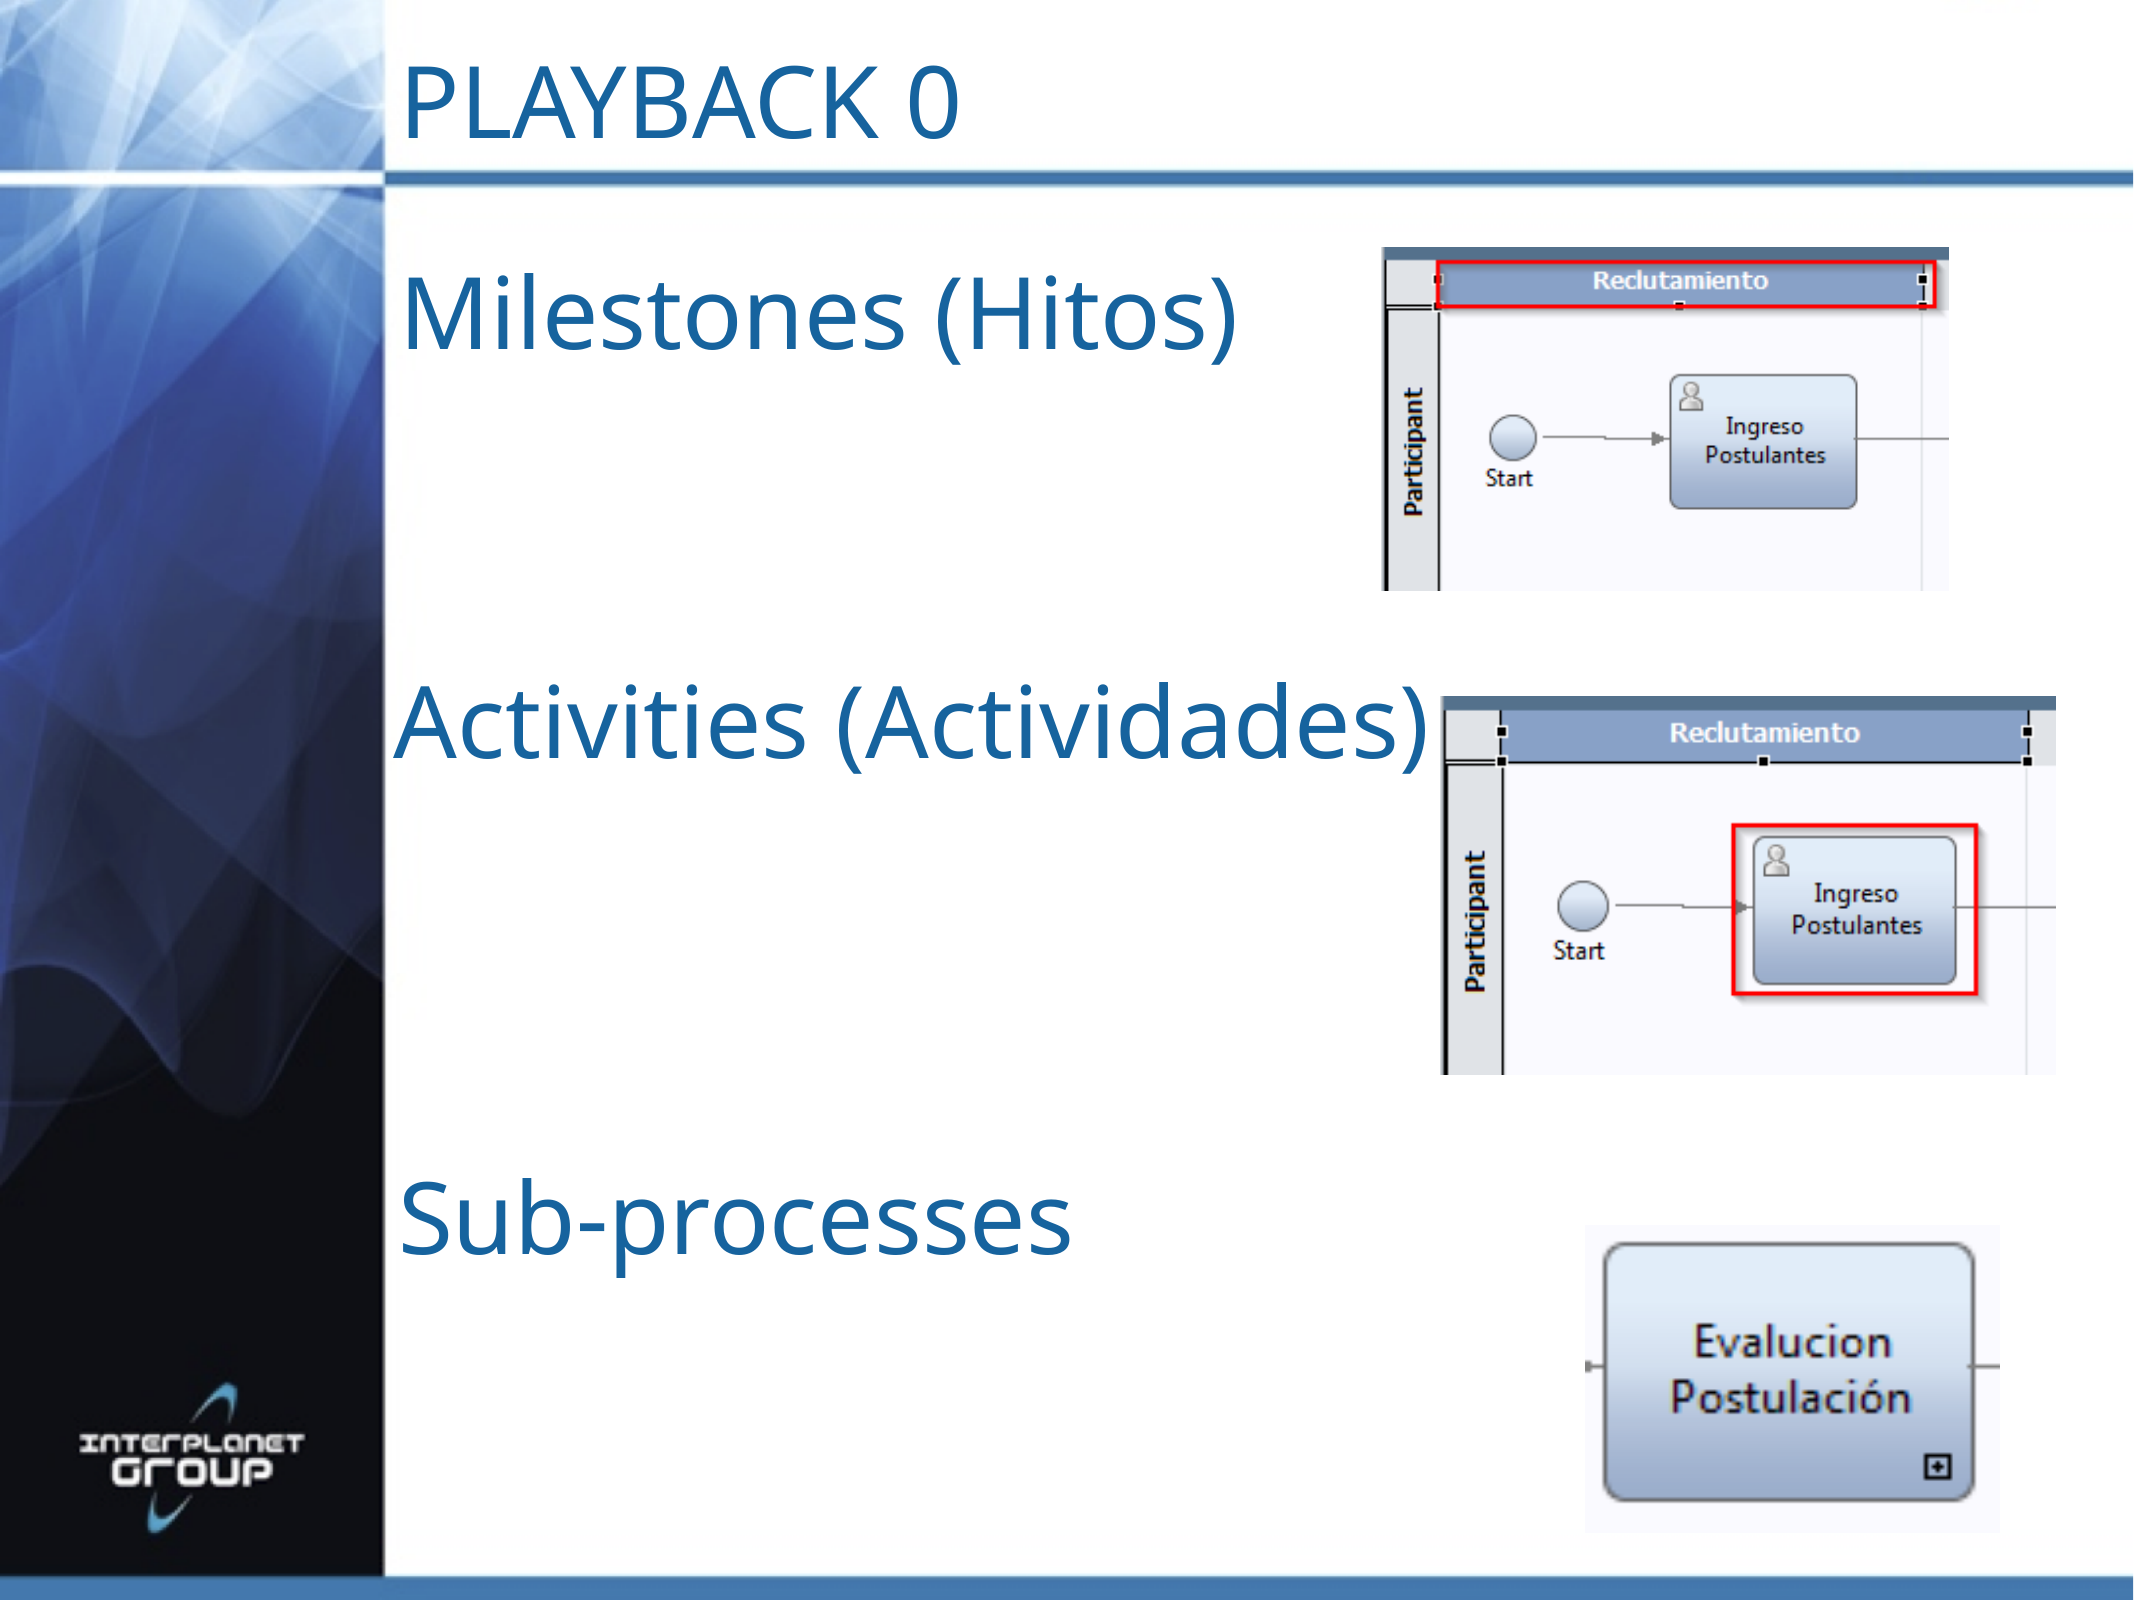

PLAYBACK 0
# Milestones (Hitos)
Activities (Actividades)
Sub-processes